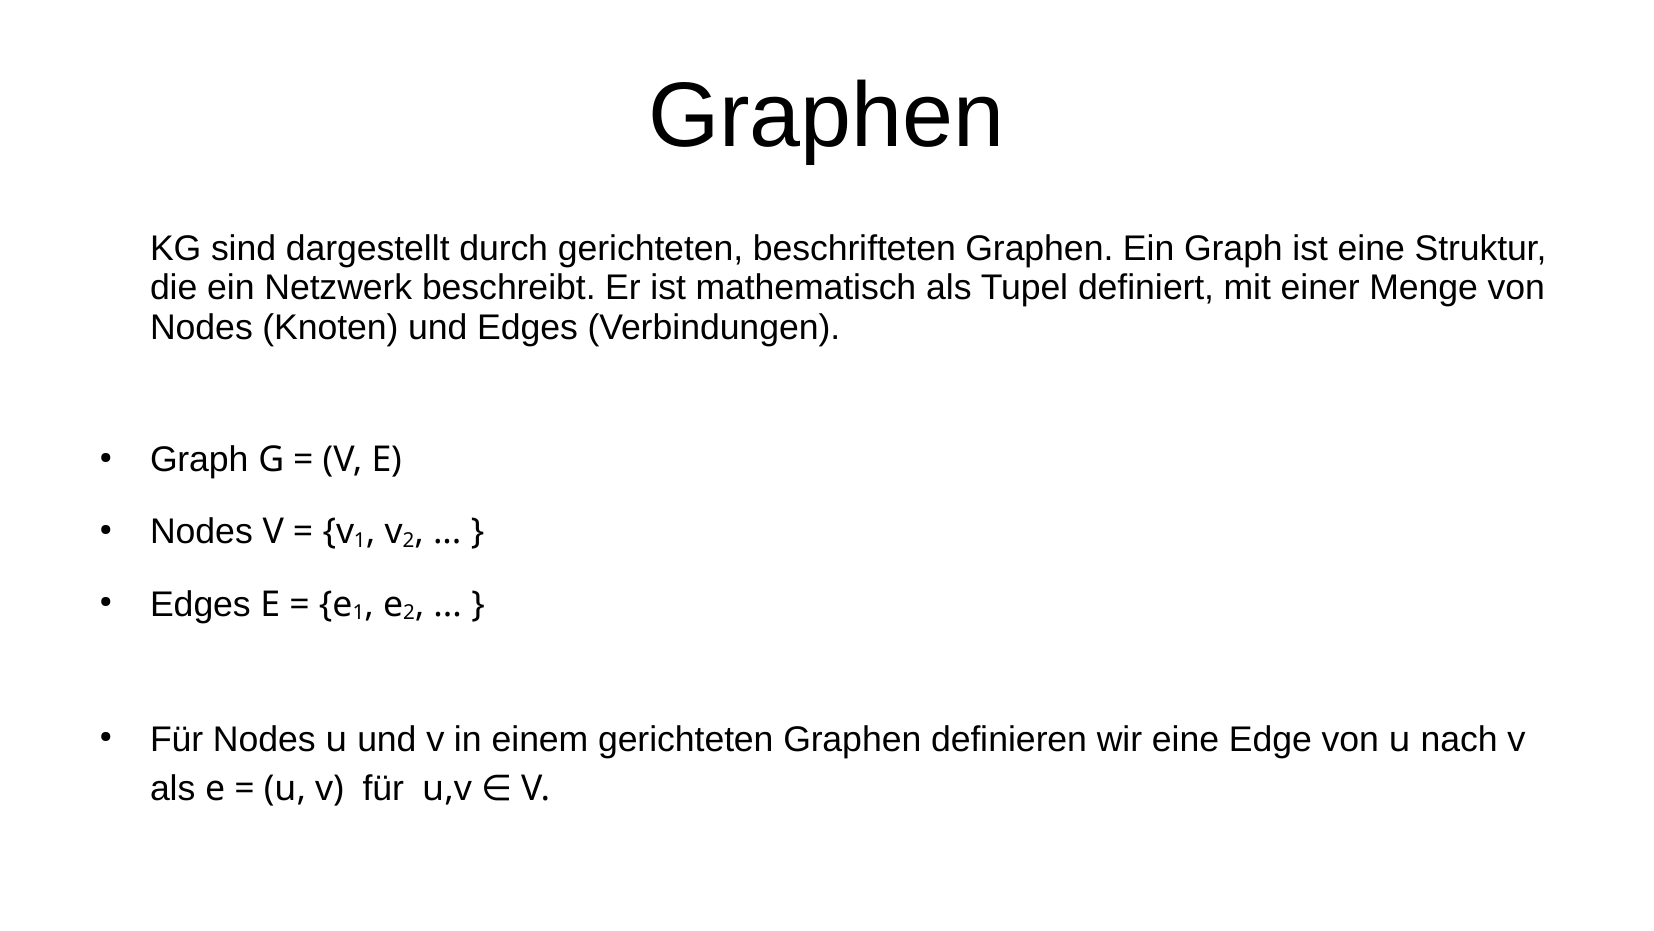

# Graphen
KG sind dargestellt durch gerichteten, beschrifteten Graphen. Ein Graph ist eine Struktur, die ein Netzwerk beschreibt. Er ist mathematisch als Tupel definiert, mit einer Menge von Nodes (Knoten) und Edges (Verbindungen).
Graph G = (V, E)
Nodes V = {v1, v2, ... }
Edges E = {e1, e2, ... }
Für Nodes u und v in einem gerichteten Graphen definieren wir eine Edge von u nach v als e = (u, v) für u,v ∈ V.